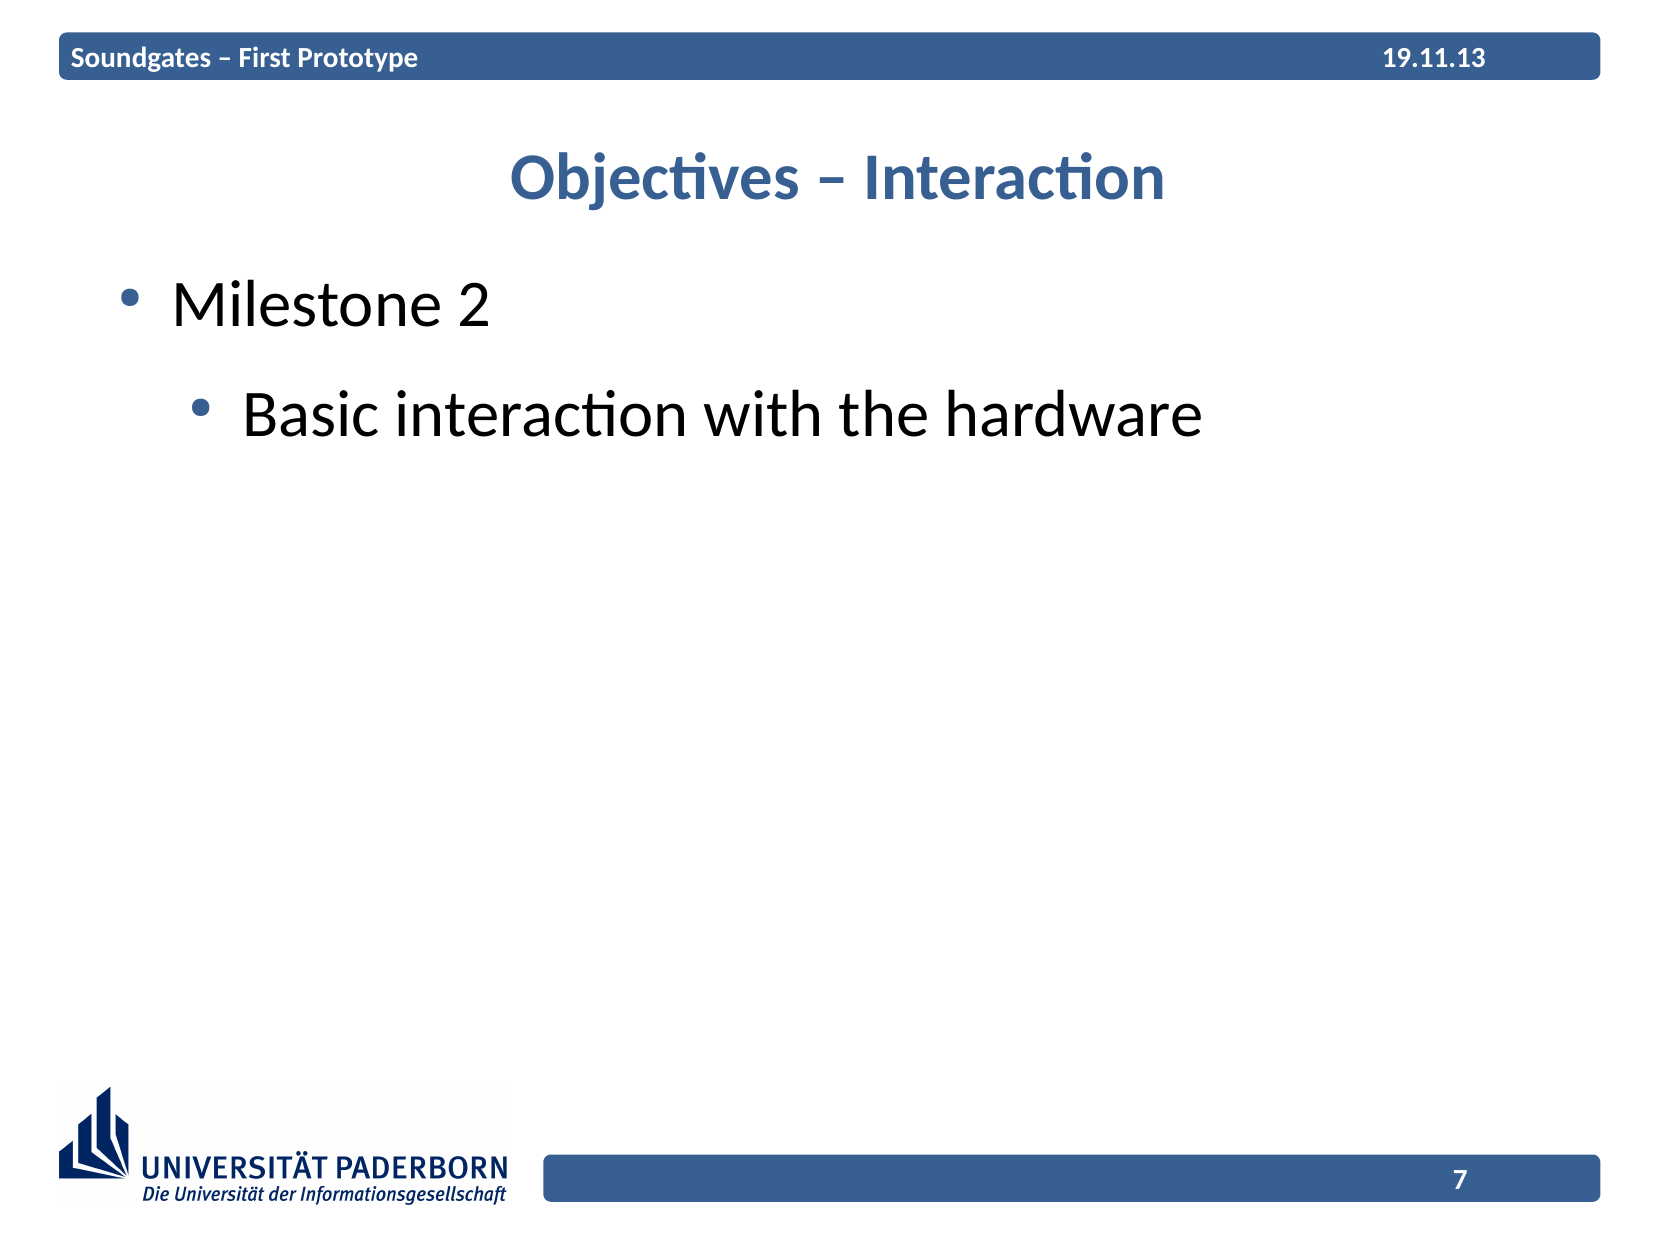

Soundgates – First Prototype
19.11.13
# Objectives – Interaction
Milestone 2
Basic interaction with the hardware